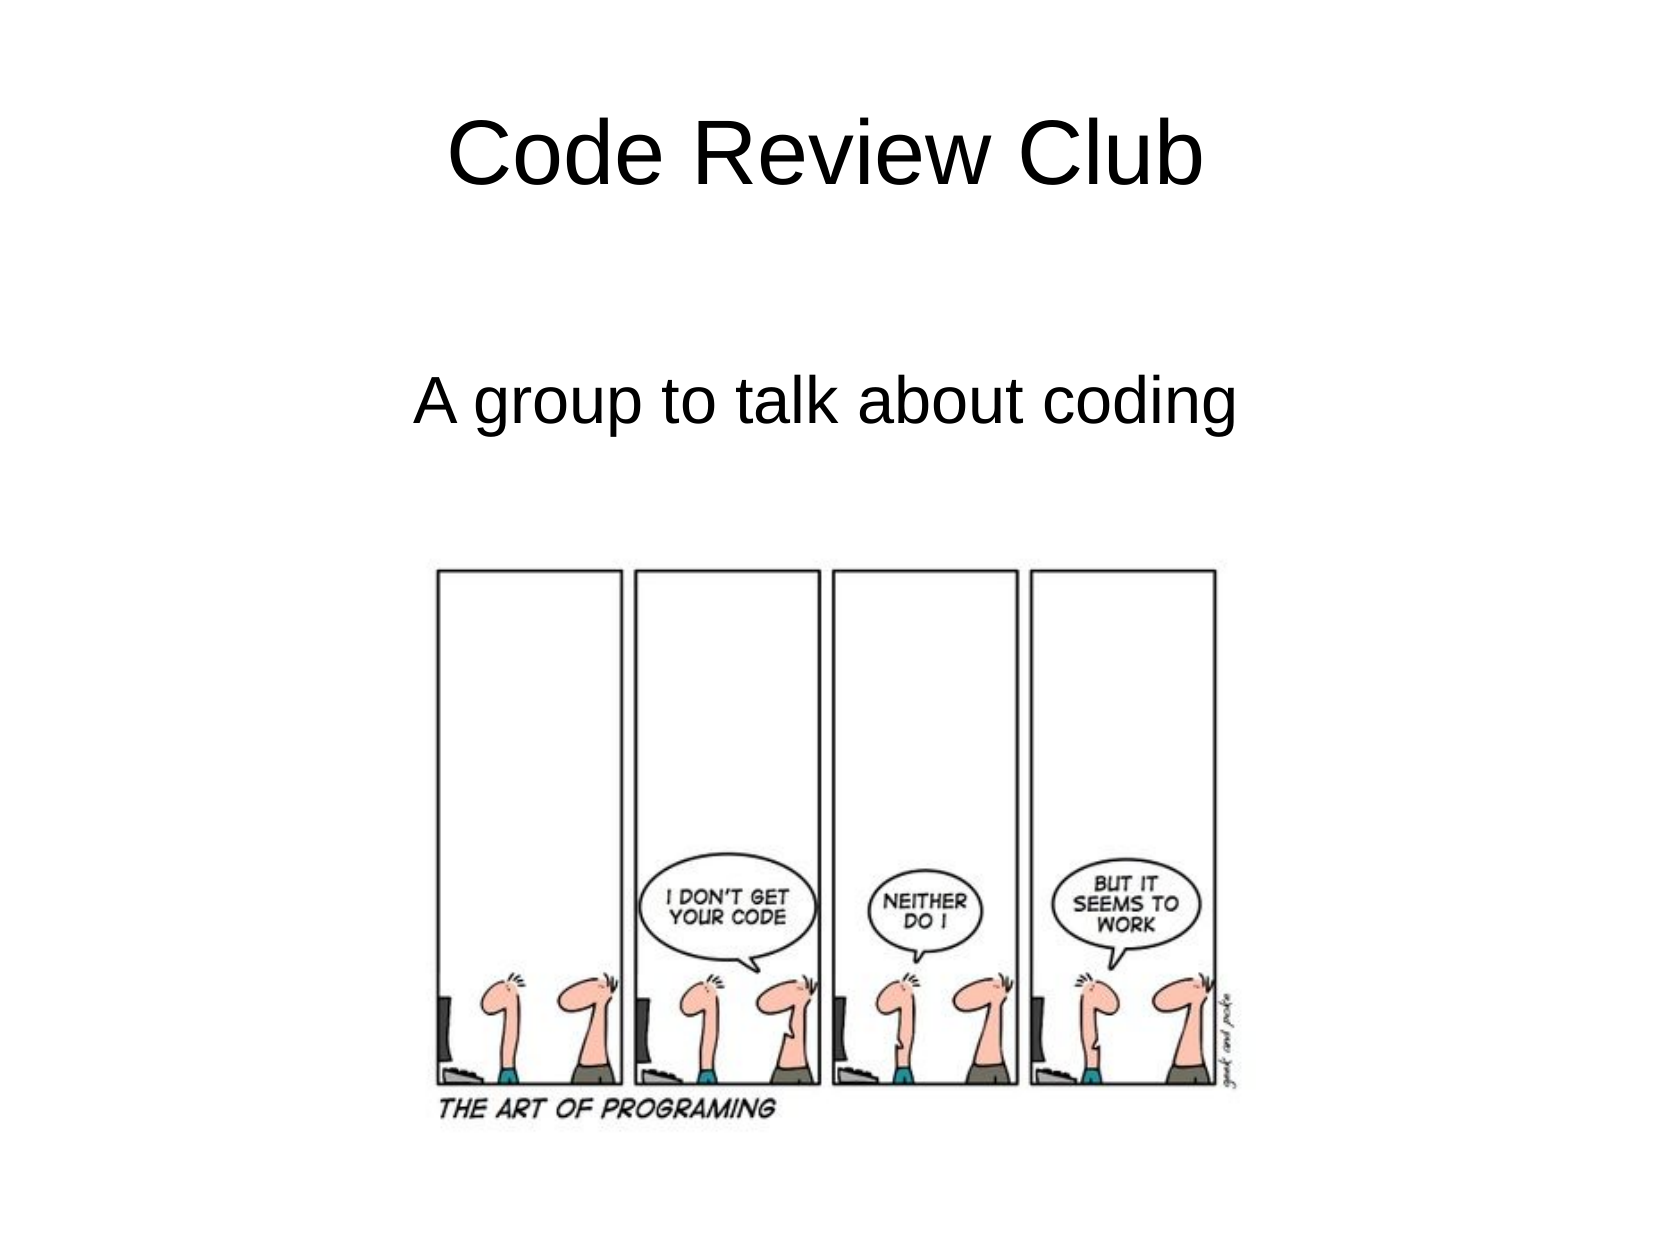

# Code Review Club
A group to talk about coding